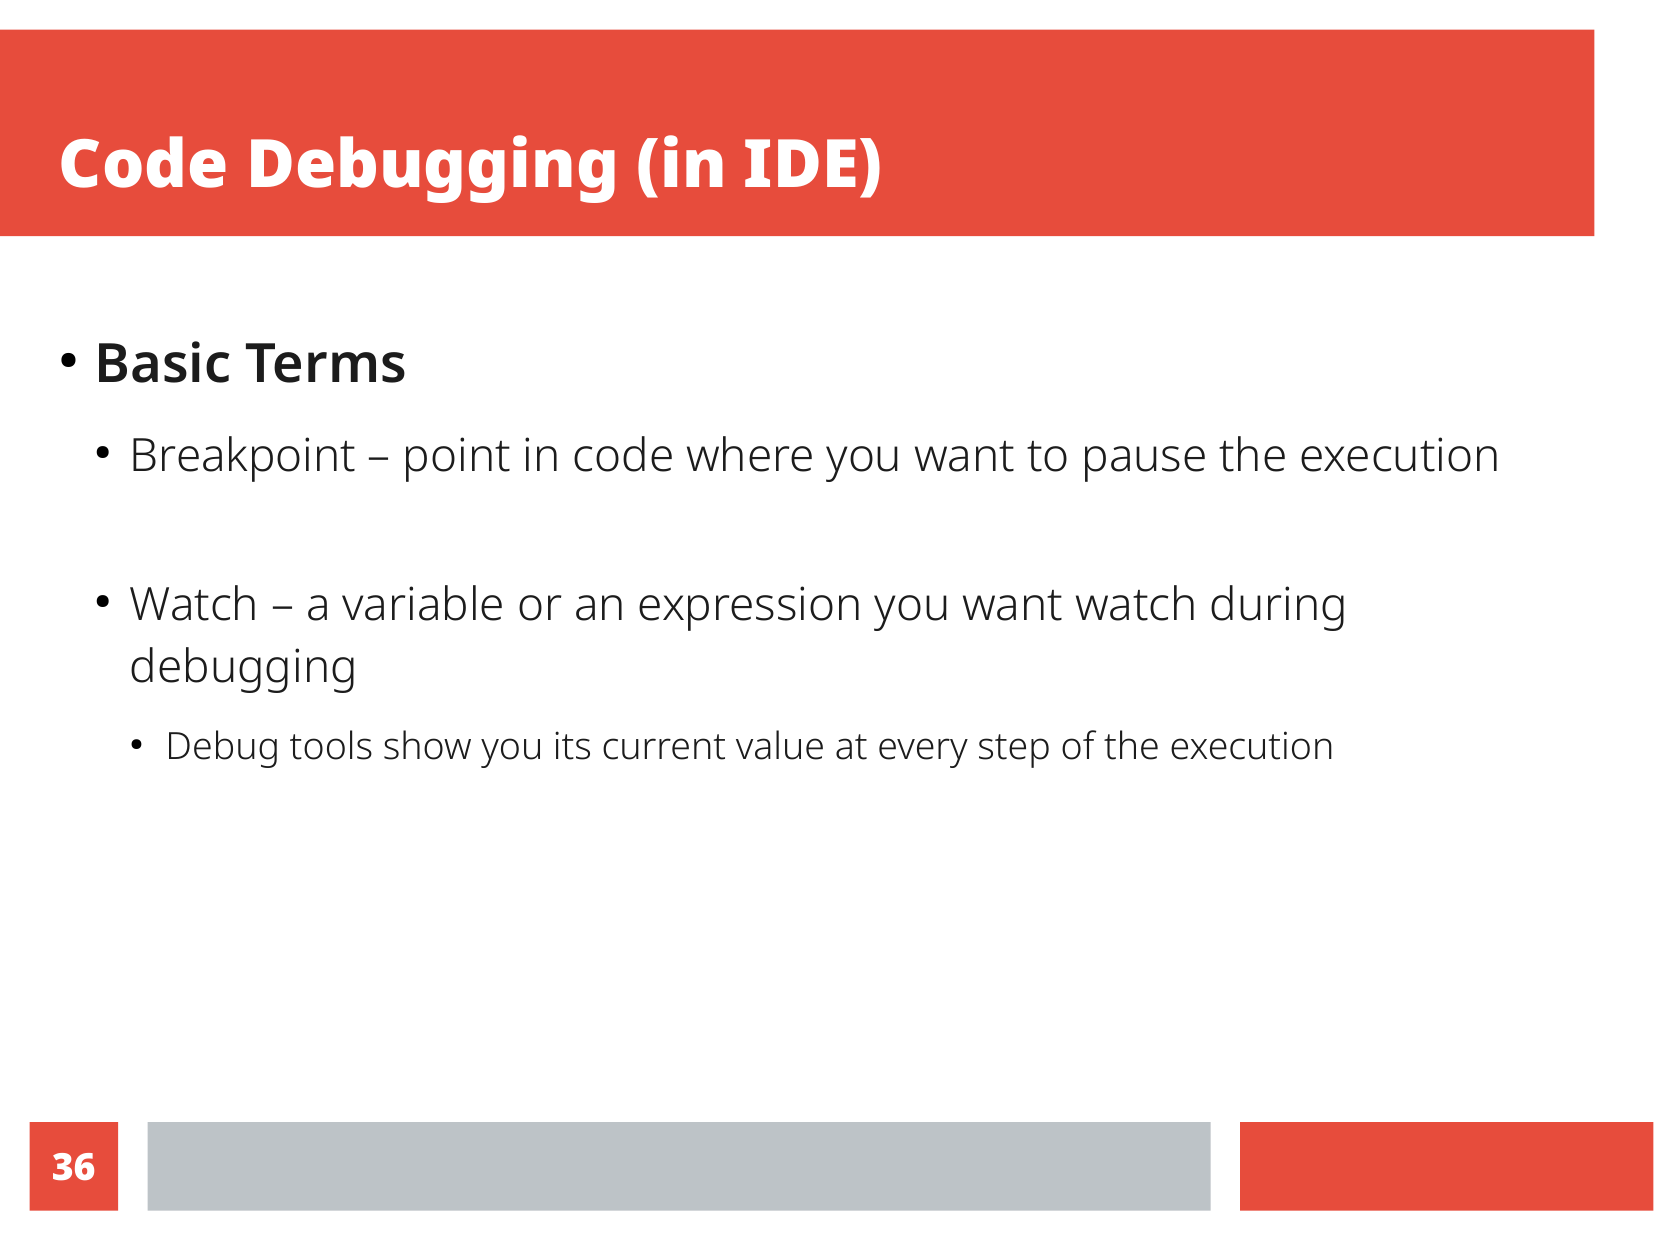

# Code Debugging (in IDE)
Basic Terms
Breakpoint – point in code where you want to pause the execution
Watch – a variable or an expression you want watch during debugging
Debug tools show you its current value at every step of the execution
36